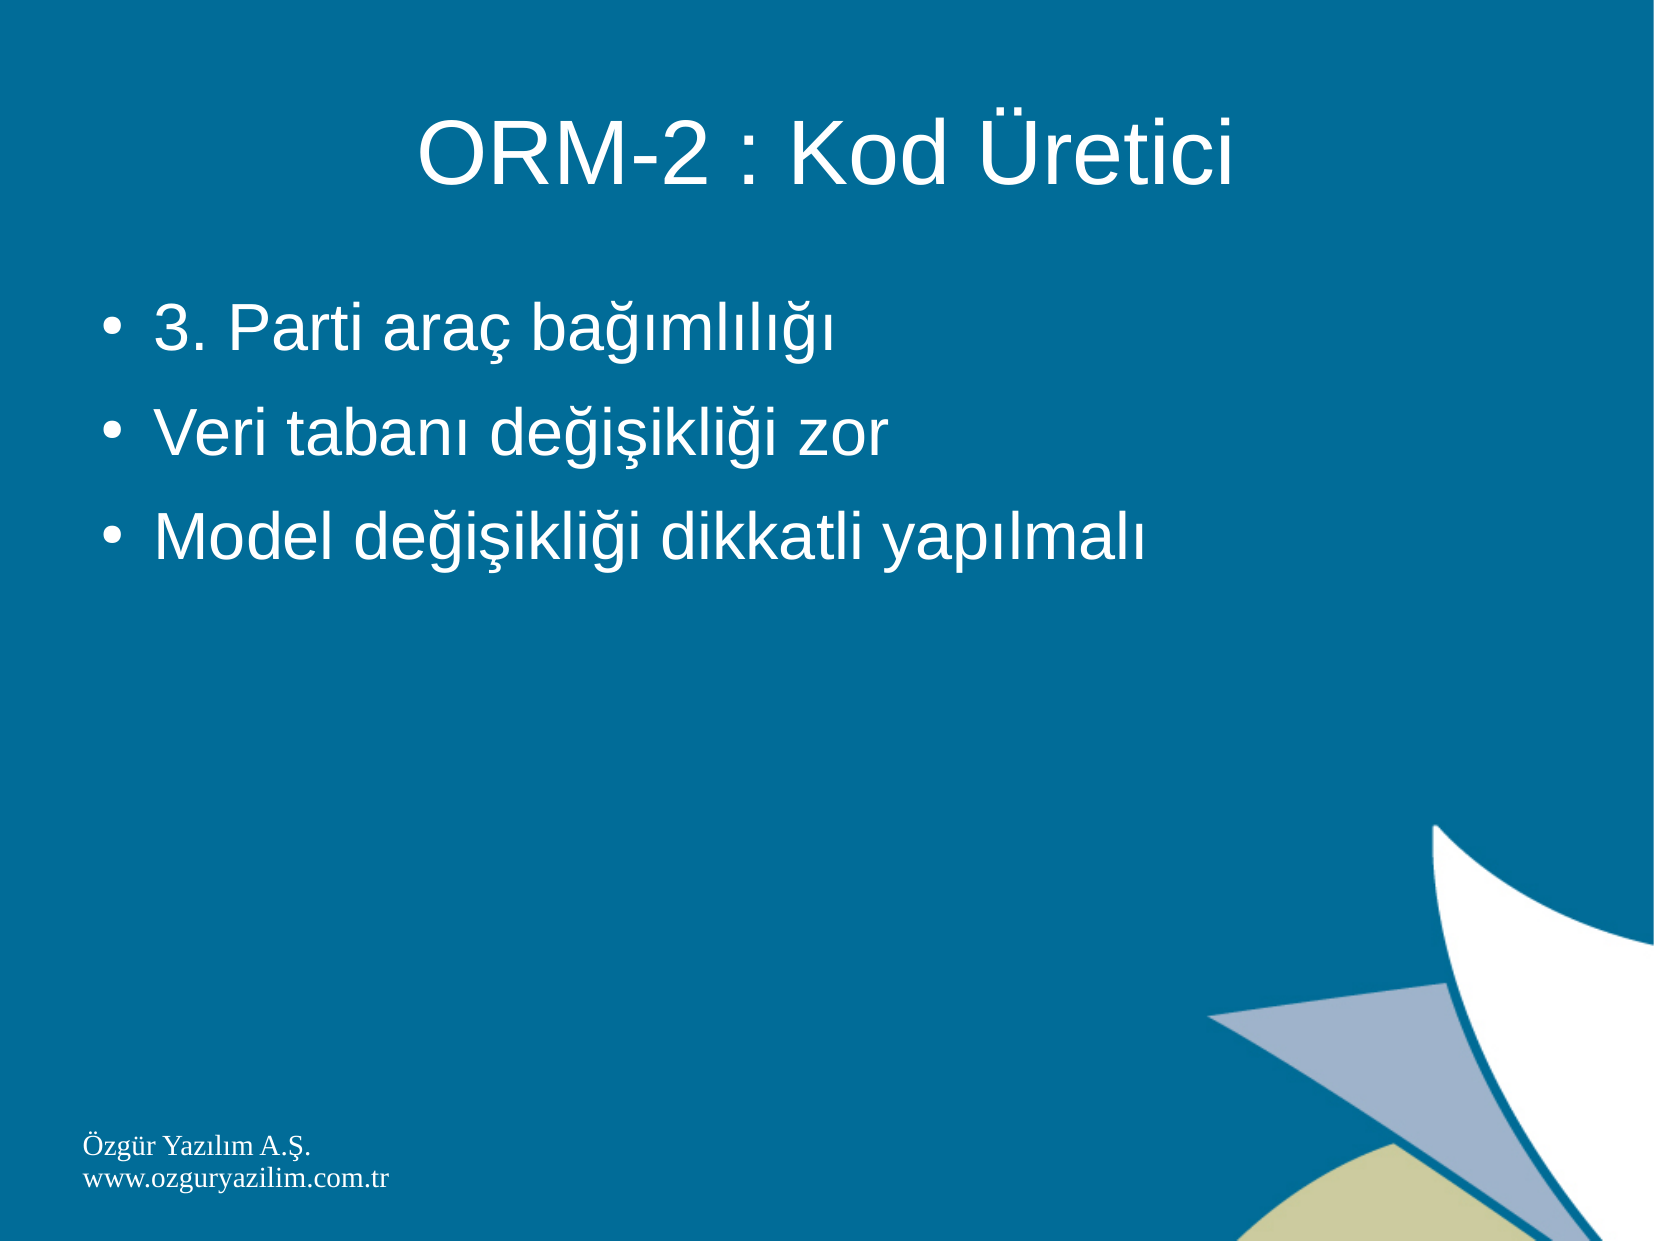

# ORM-2 : Kod Üretici
3. Parti araç bağımlılığı
Veri tabanı değişikliği zor
Model değişikliği dikkatli yapılmalı